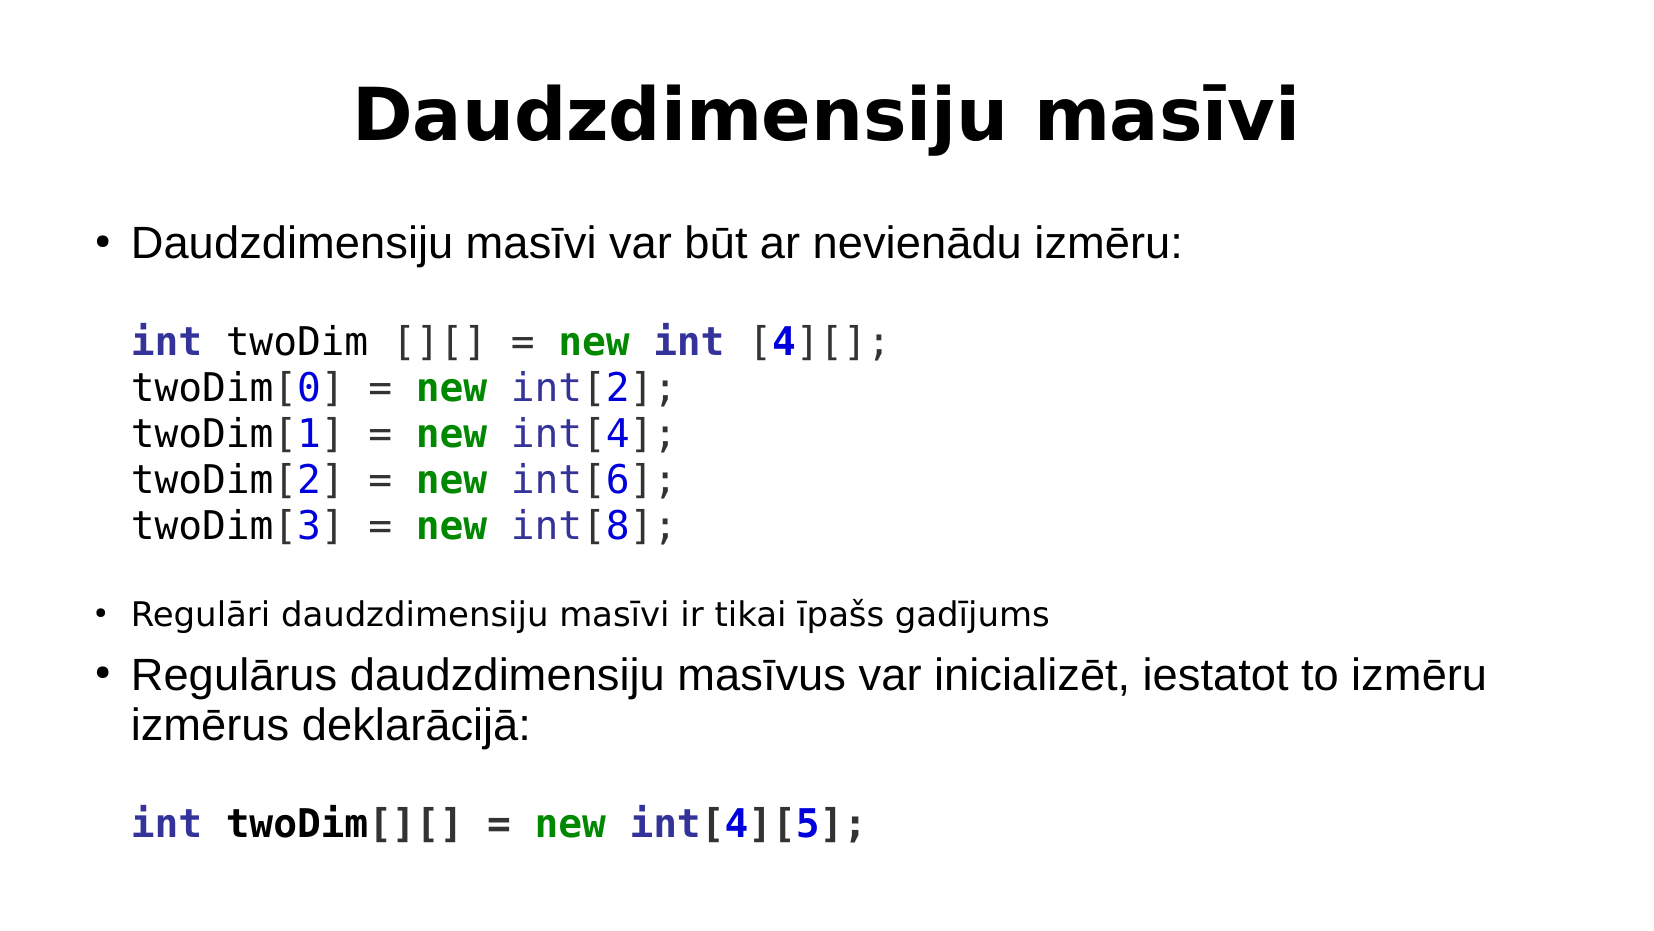

# Daudzdimensiju masīvi
Daudzdimensiju masīvi var būt ar nevienādu izmēru:
int twoDim [][] = new int [4][];
twoDim[0] = new int[2];
twoDim[1] = new int[4];
twoDim[2] = new int[6];
twoDim[3] = new int[8];
Regulāri daudzdimensiju masīvi ir tikai īpašs gadījums
Regulārus daudzdimensiju masīvus var inicializēt, iestatot to izmēru izmērus deklarācijā:
int twoDim[][] = new int[4][5];